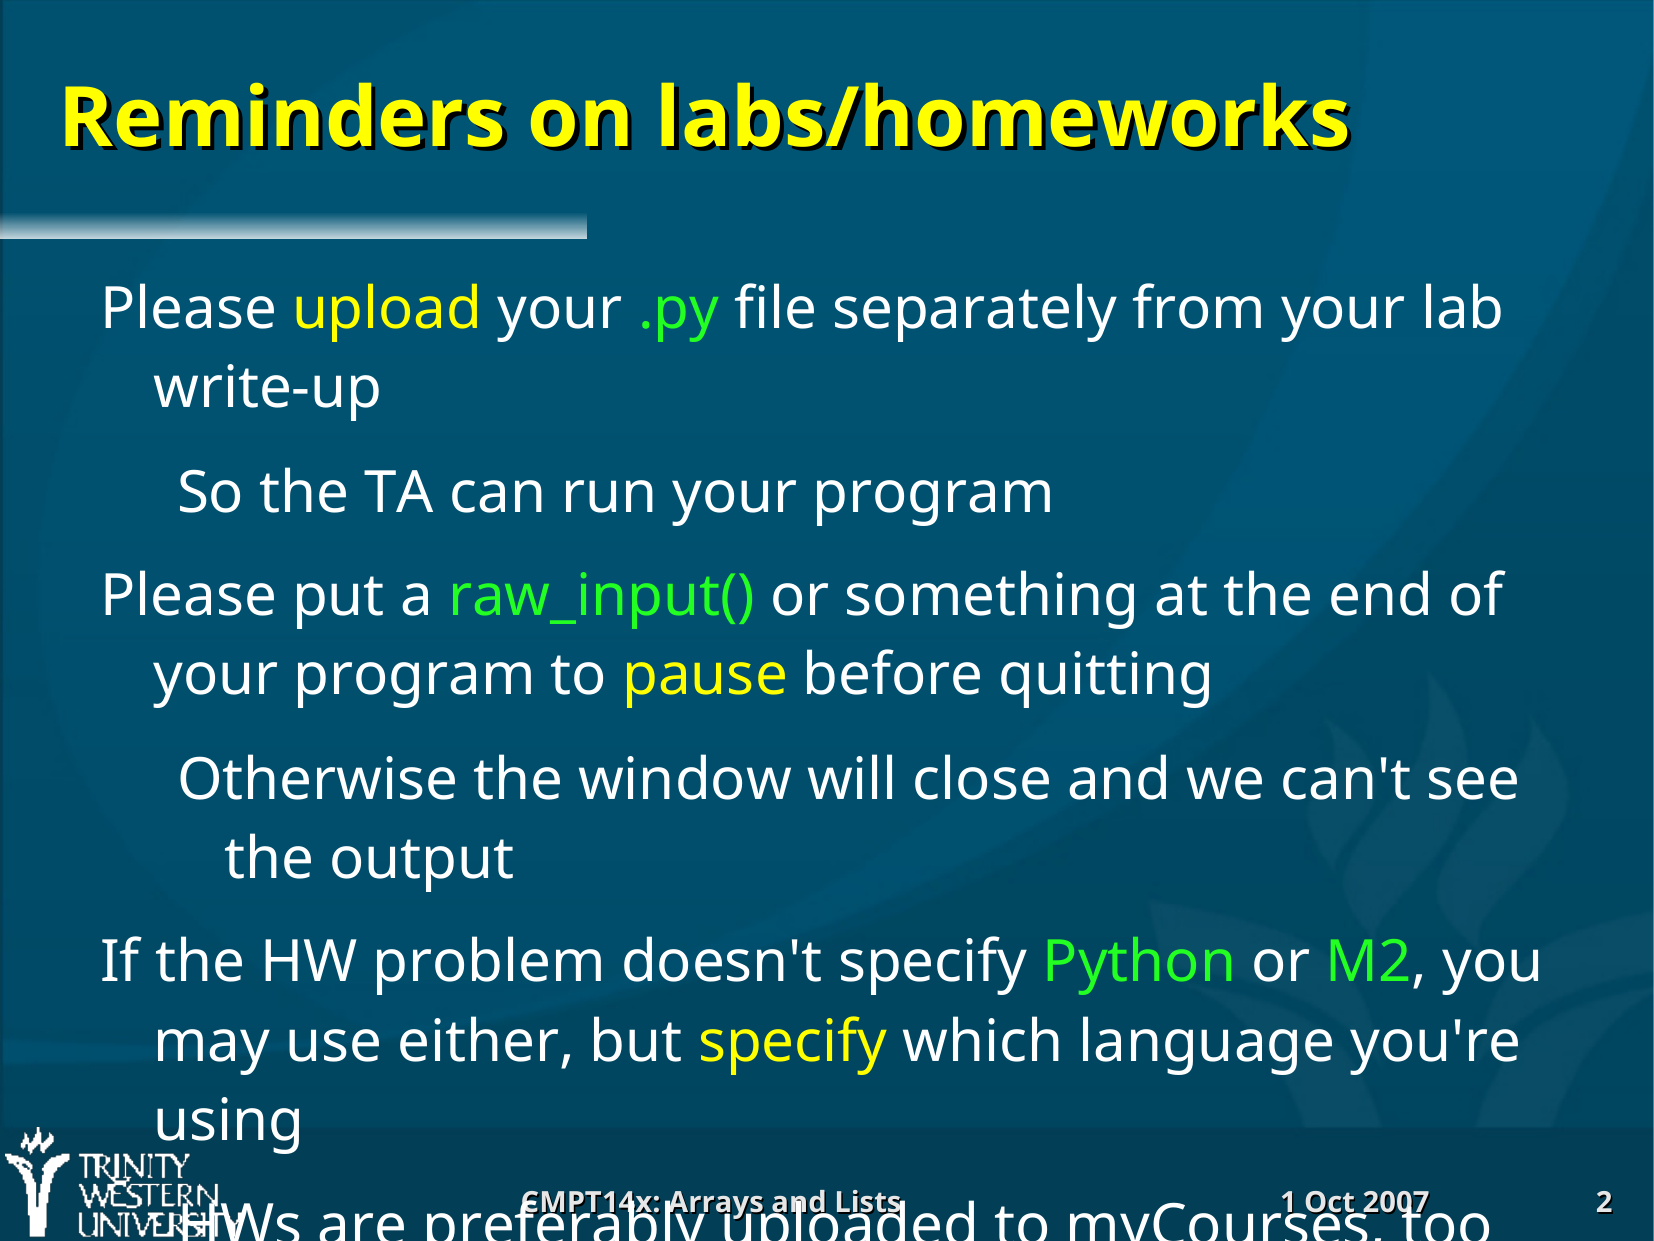

# Reminders on labs/homeworks
Please upload your .py file separately from your lab write-up
So the TA can run your program
Please put a raw_input() or something at the end of your program to pause before quitting
Otherwise the window will close and we can't see the output
If the HW problem doesn't specify Python or M2, you may use either, but specify which language you're using
HWs are preferably uploaded to myCourses, too
CMPT14x: Arrays and Lists
1 Oct 2007
2